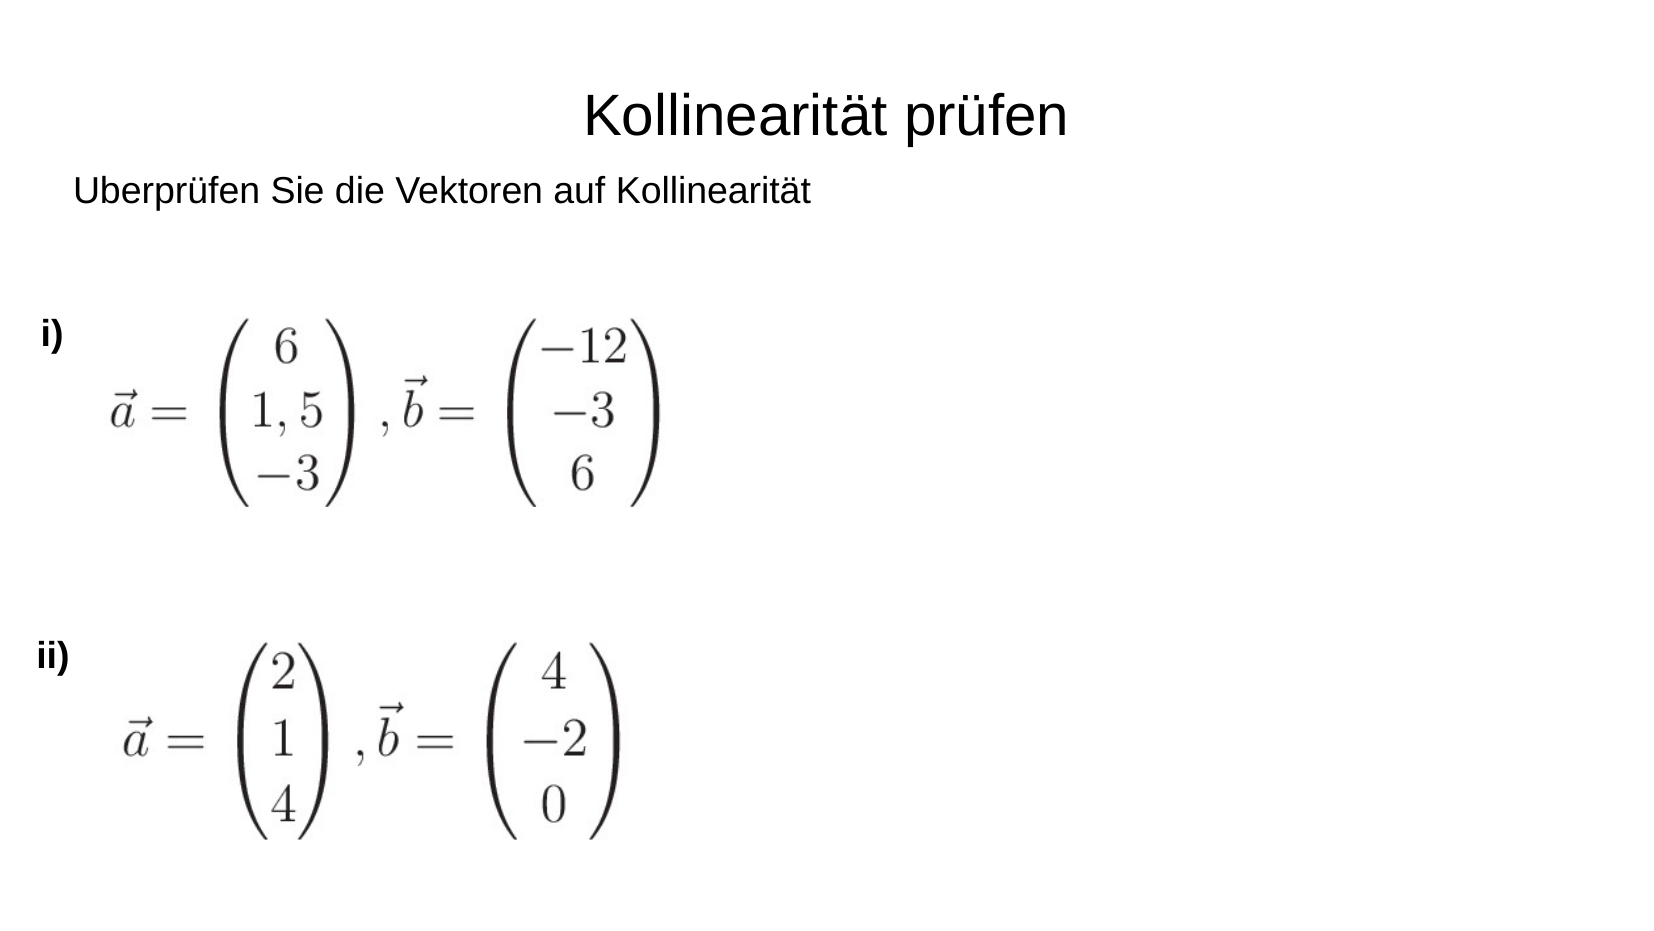

# Kollinearität prüfen
Uberprüfen Sie die Vektoren auf Kollinearität
i)
ii)